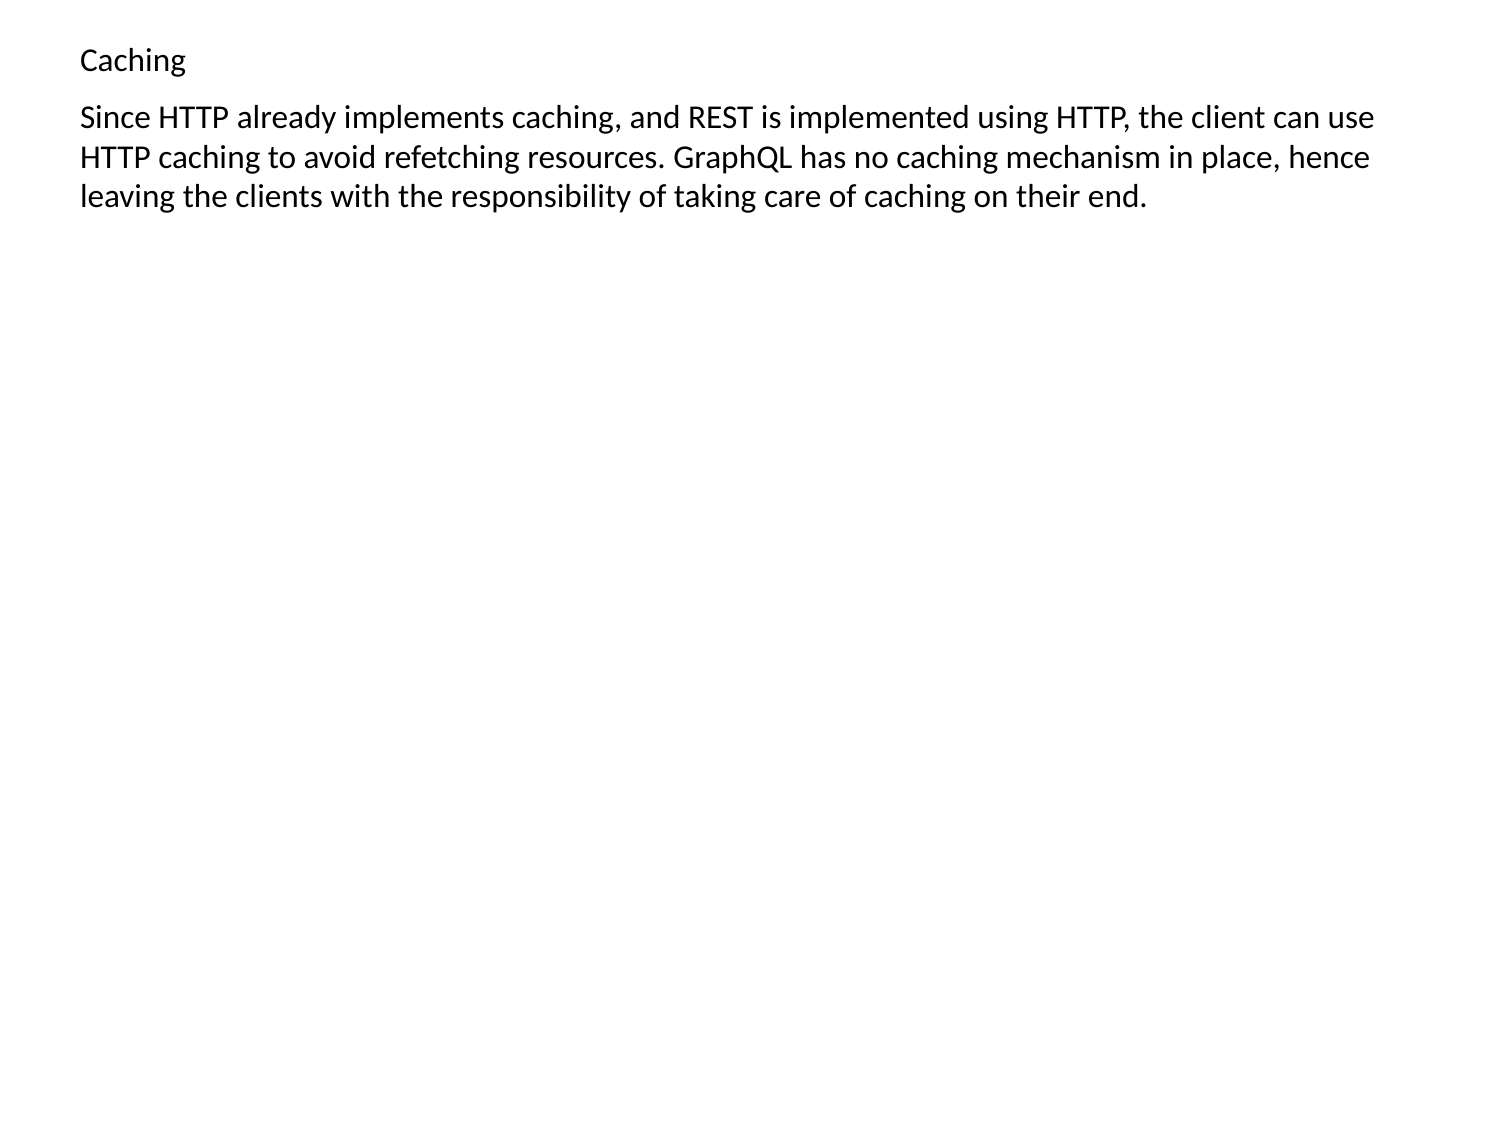

# Caching
Since HTTP already implements caching, and REST is implemented using HTTP, the client can use HTTP caching to avoid refetching resources. GraphQL has no caching mechanism in place, hence leaving the clients with the responsibility of taking care of caching on their end.